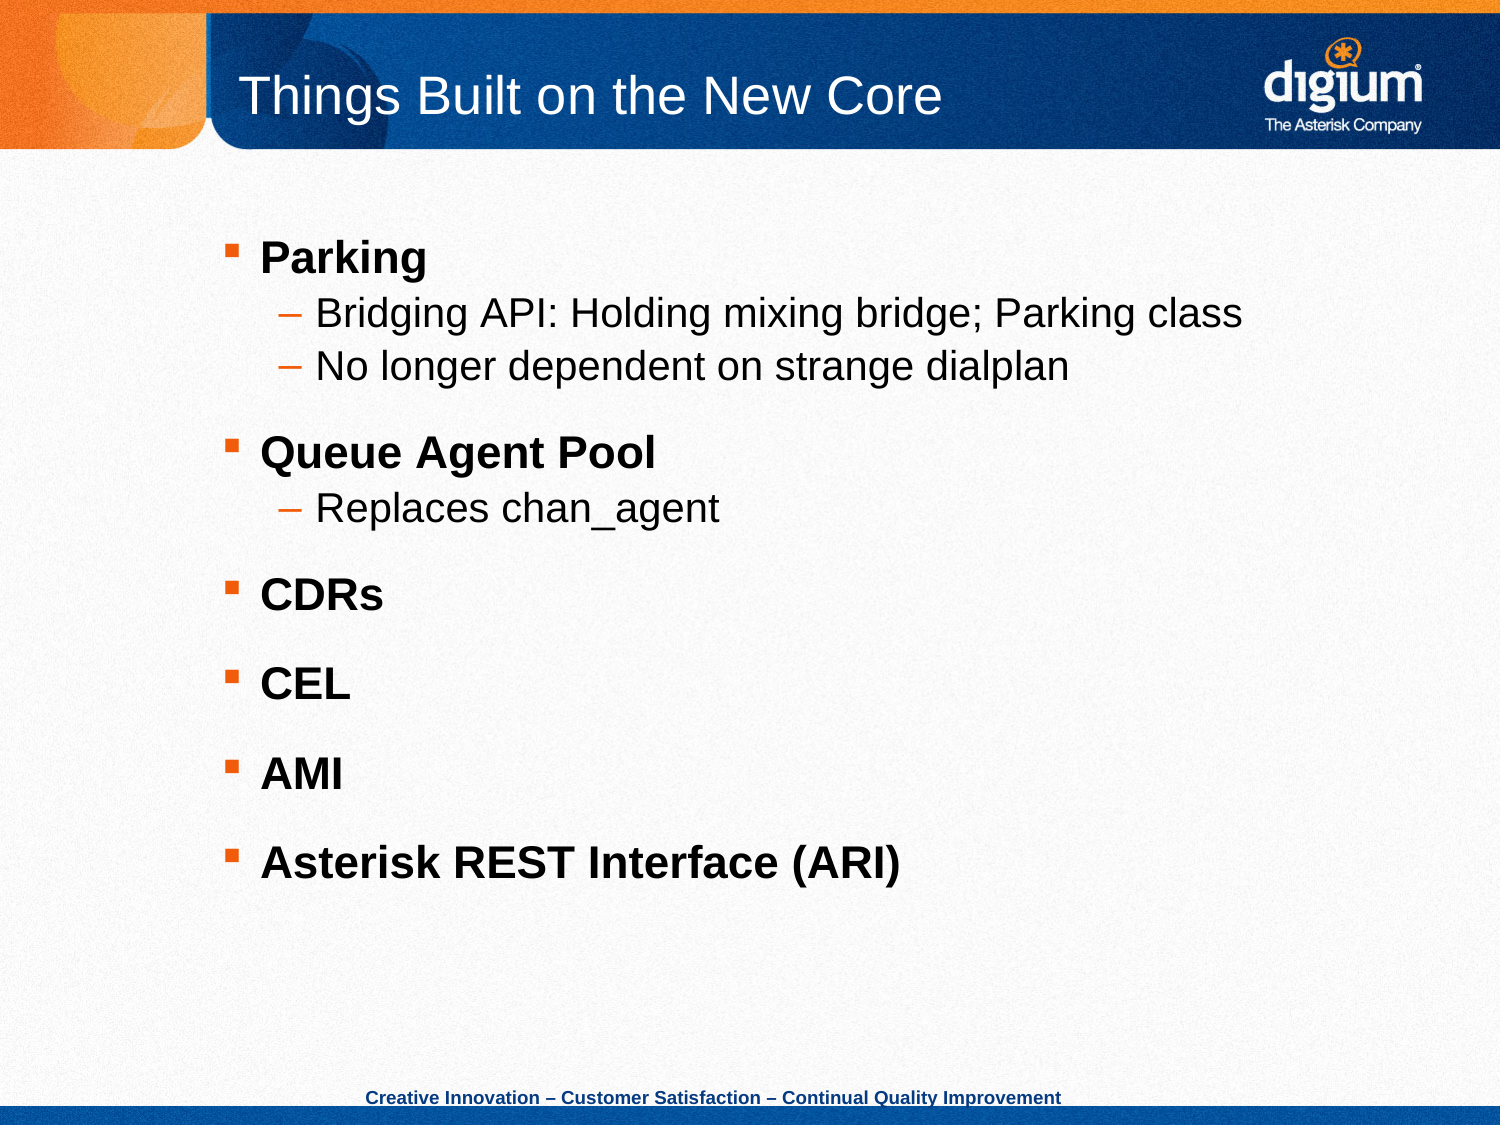

# Things Built on the New Core
Parking
Bridging API: Holding mixing bridge; Parking class
No longer dependent on strange dialplan
Queue Agent Pool
Replaces chan_agent
CDRs
CEL
AMI
Asterisk REST Interface (ARI)